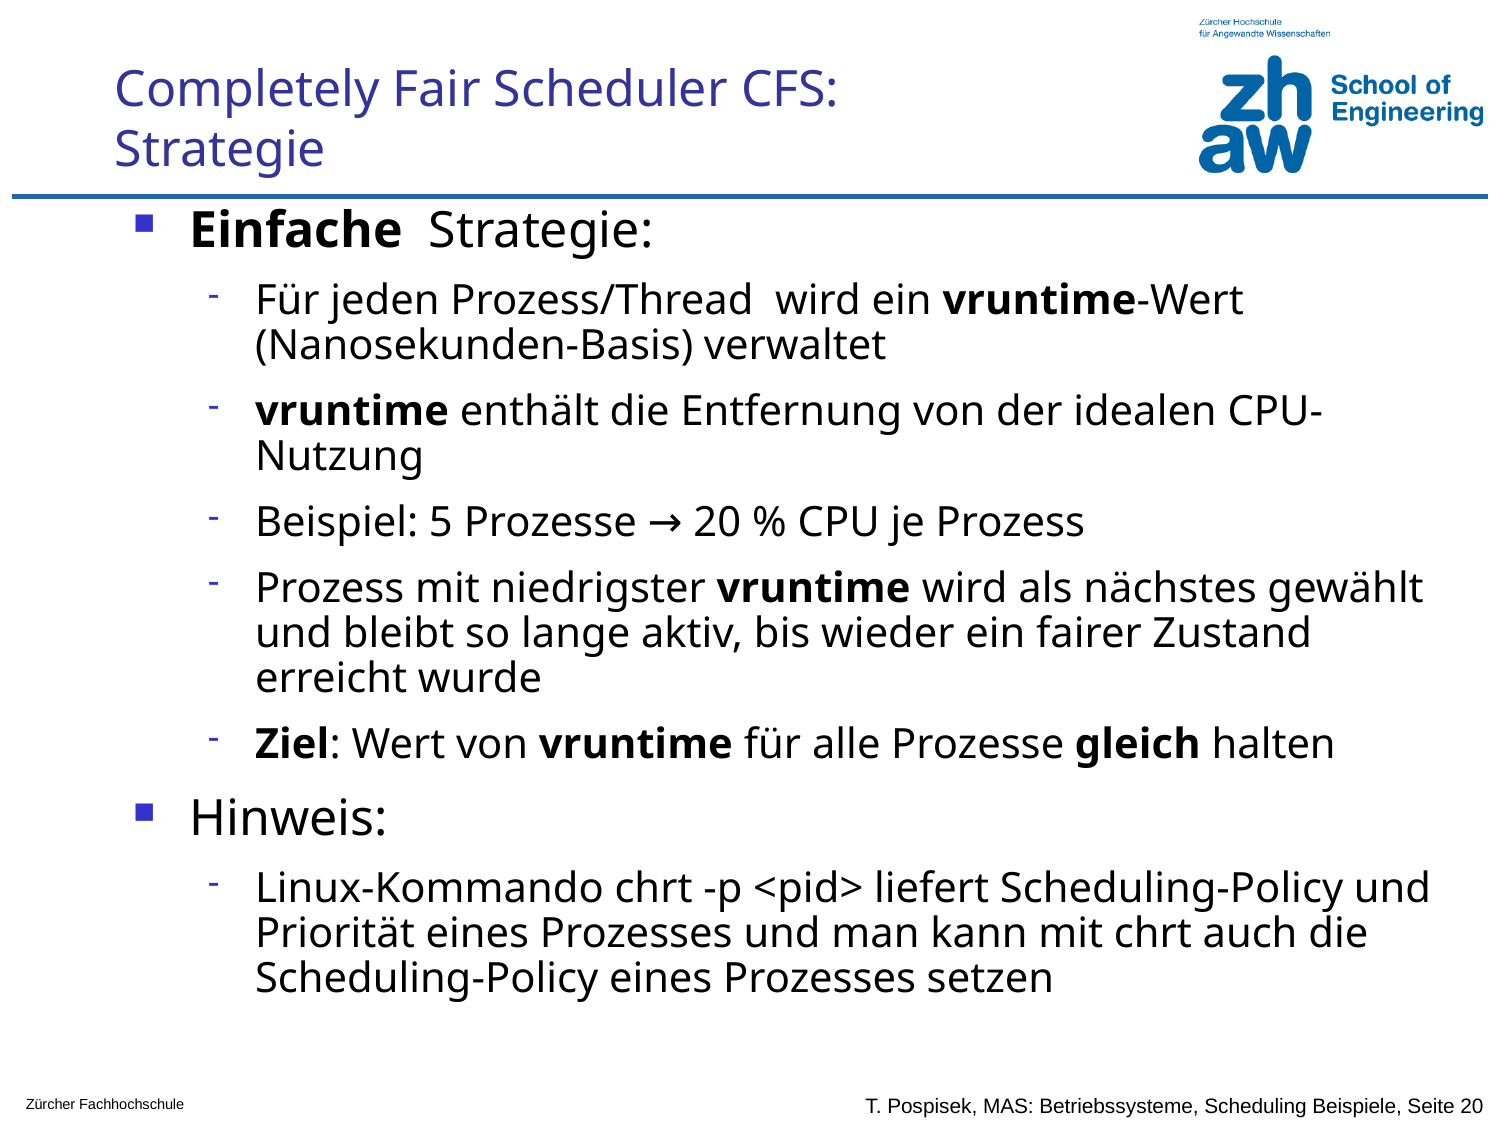

# Completely Fair Scheduler CFS: Strategie
Einfache Strategie:
Für jeden Prozess/Thread wird ein vruntime-Wert (Nanosekunden-Basis) verwaltet
vruntime enthält die Entfernung von der idealen CPU-Nutzung
Beispiel: 5 Prozesse → 20 % CPU je Prozess
Prozess mit niedrigster vruntime wird als nächstes gewählt und bleibt so lange aktiv, bis wieder ein fairer Zustand erreicht wurde
Ziel: Wert von vruntime für alle Prozesse gleich halten
Hinweis:
Linux-Kommando chrt -p <pid> liefert Scheduling-Policy und Priorität eines Prozesses und man kann mit chrt auch die Scheduling-Policy eines Prozesses setzen